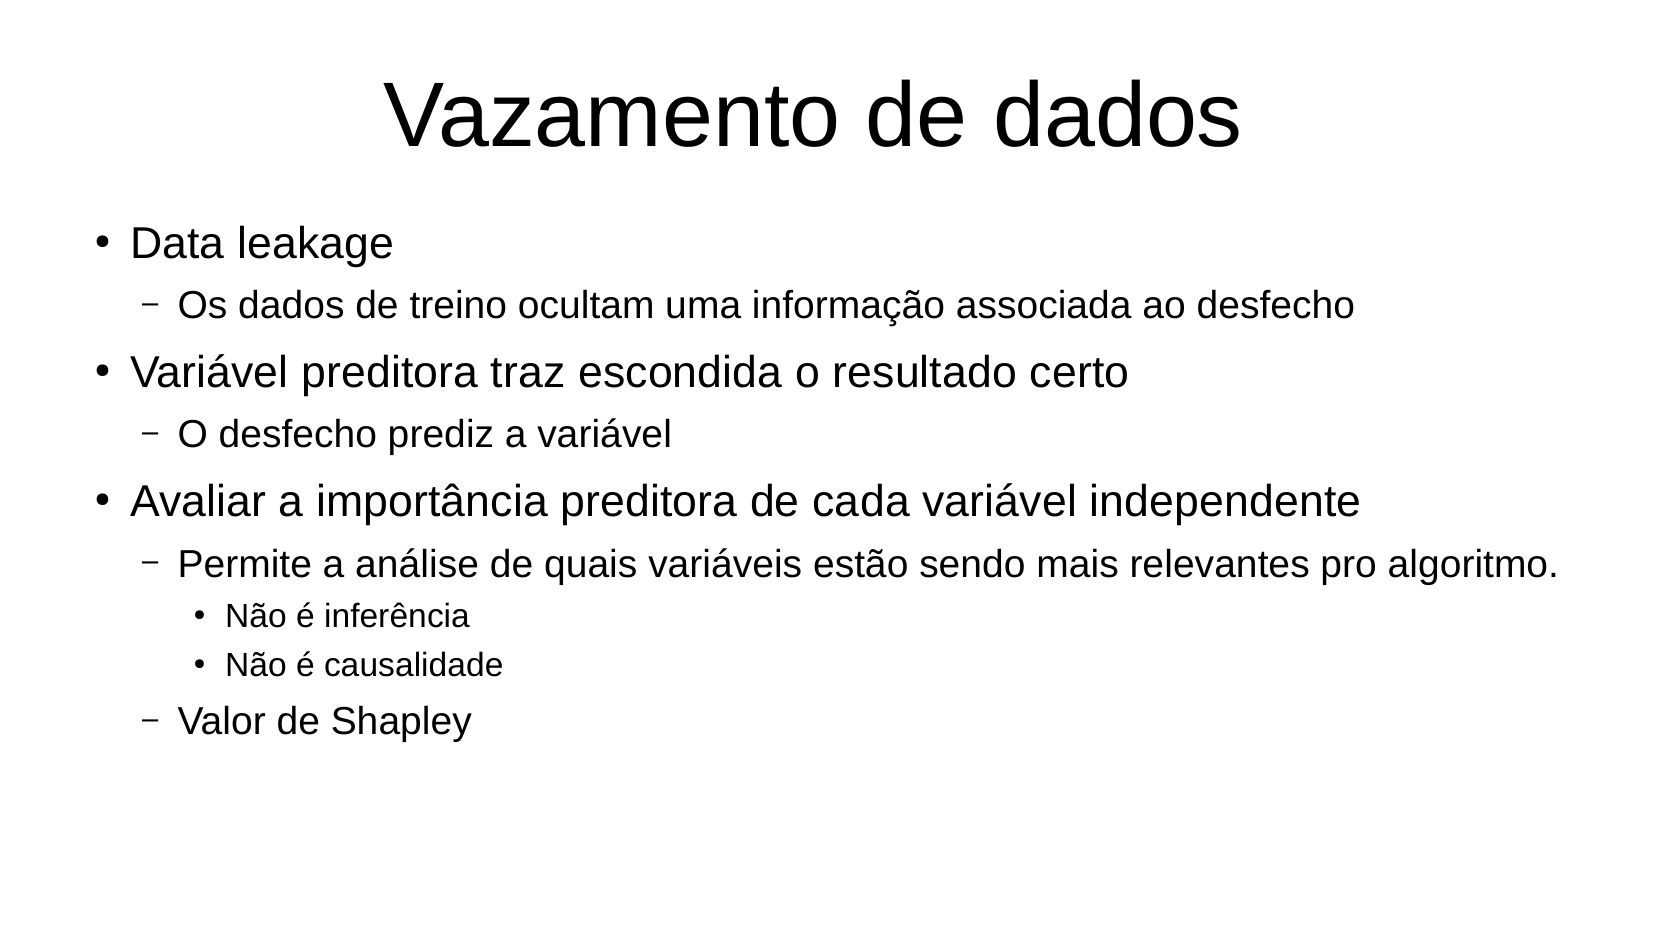

# Vazamento de dados
Data leakage
Os dados de treino ocultam uma informação associada ao desfecho
Variável preditora traz escondida o resultado certo
O desfecho prediz a variável
Avaliar a importância preditora de cada variável independente
Permite a análise de quais variáveis estão sendo mais relevantes pro algoritmo.
Não é inferência
Não é causalidade
Valor de Shapley